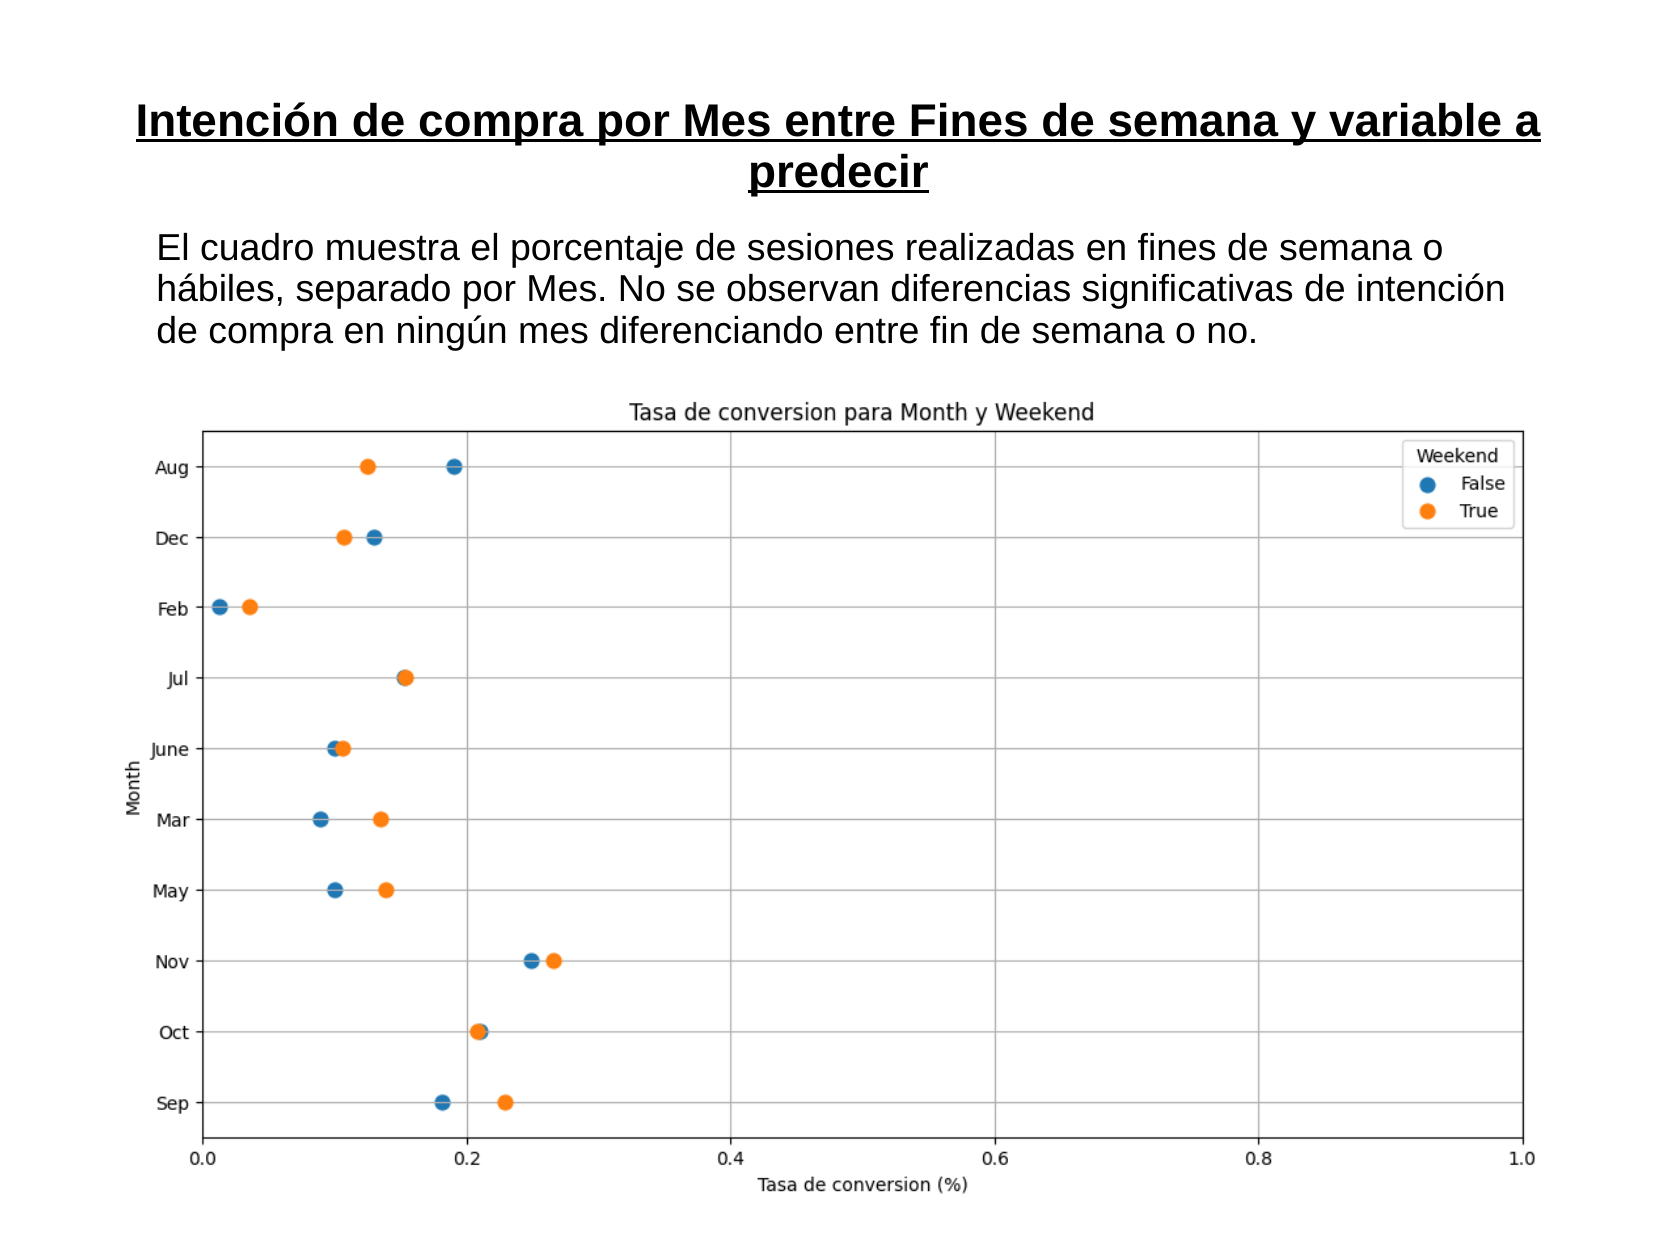

Intención de compra por Mes entre Fines de semana y variable a predecir
El cuadro muestra el porcentaje de sesiones realizadas en fines de semana o hábiles, separado por Mes. No se observan diferencias significativas de intención de compra en ningún mes diferenciando entre fin de semana o no.